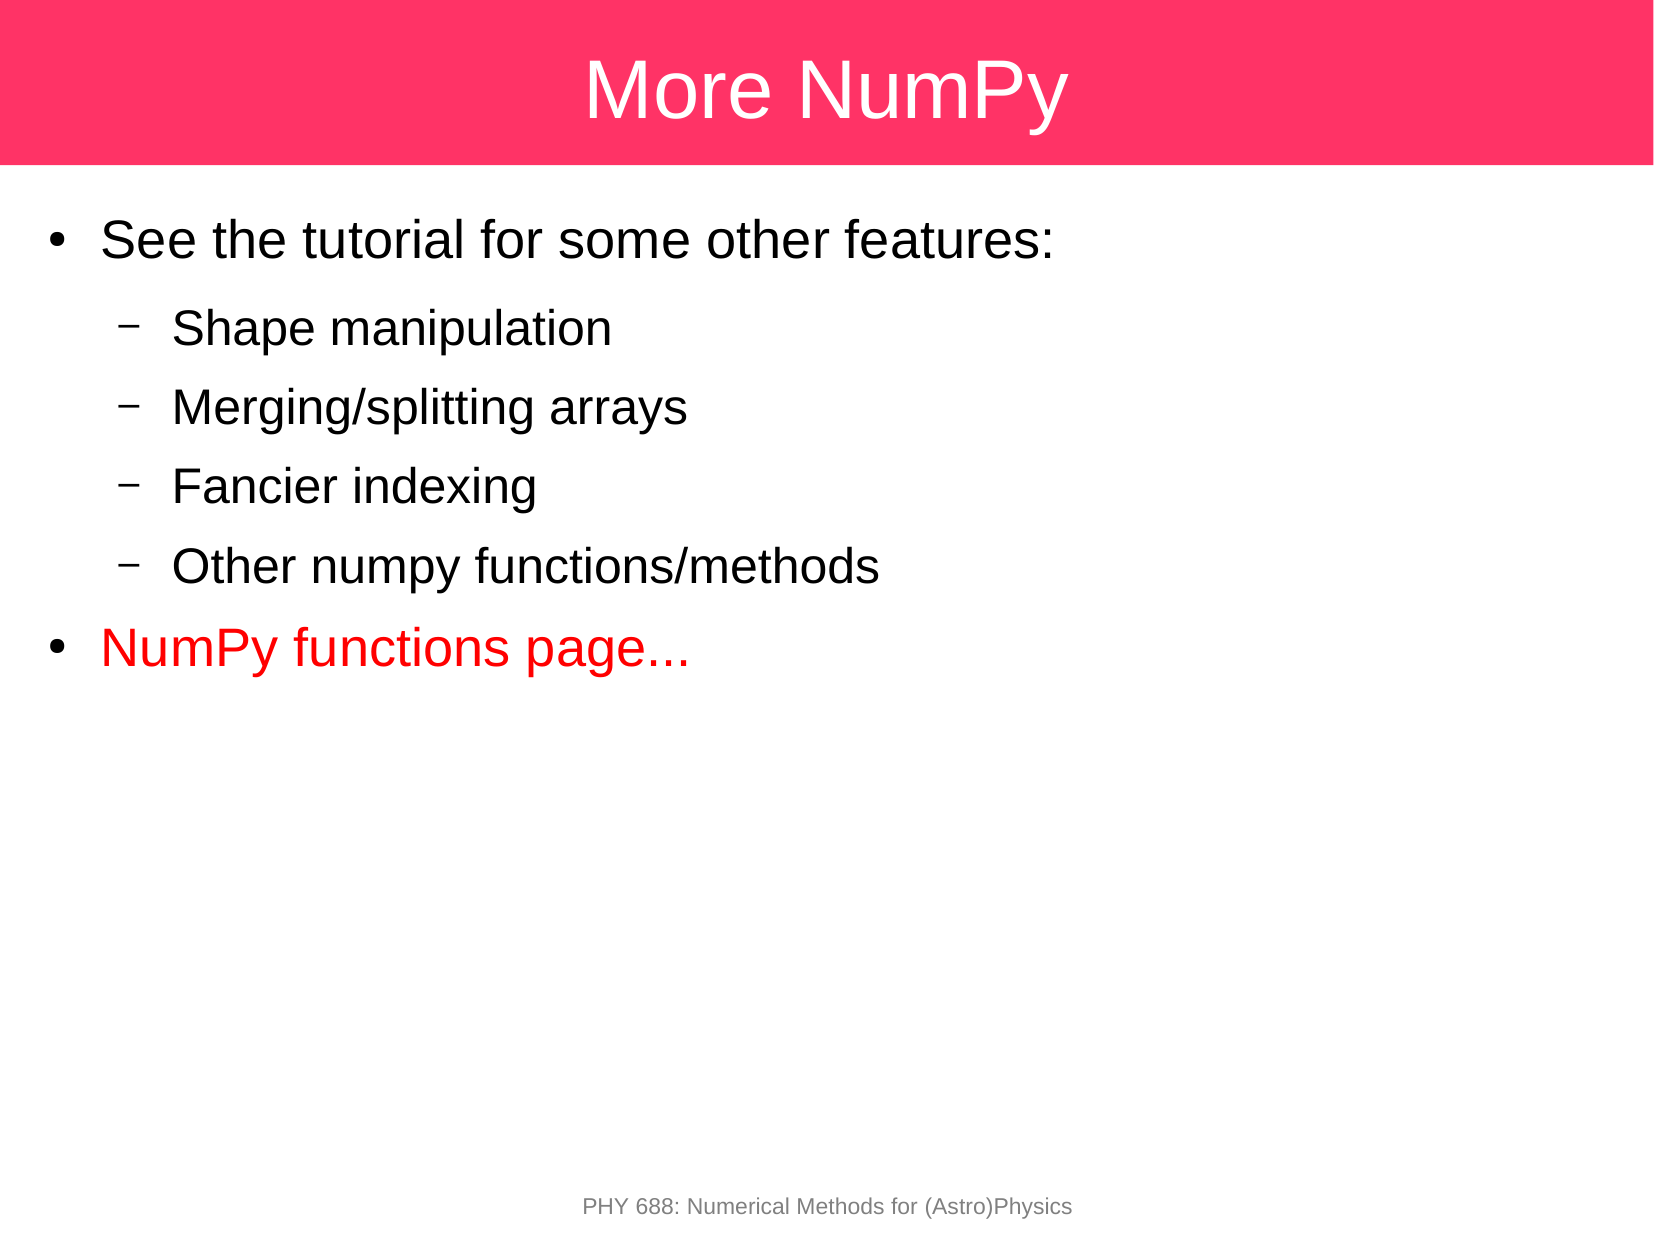

# More NumPy
See the tutorial for some other features:
Shape manipulation
Merging/splitting arrays
Fancier indexing
Other numpy functions/methods
NumPy functions page...